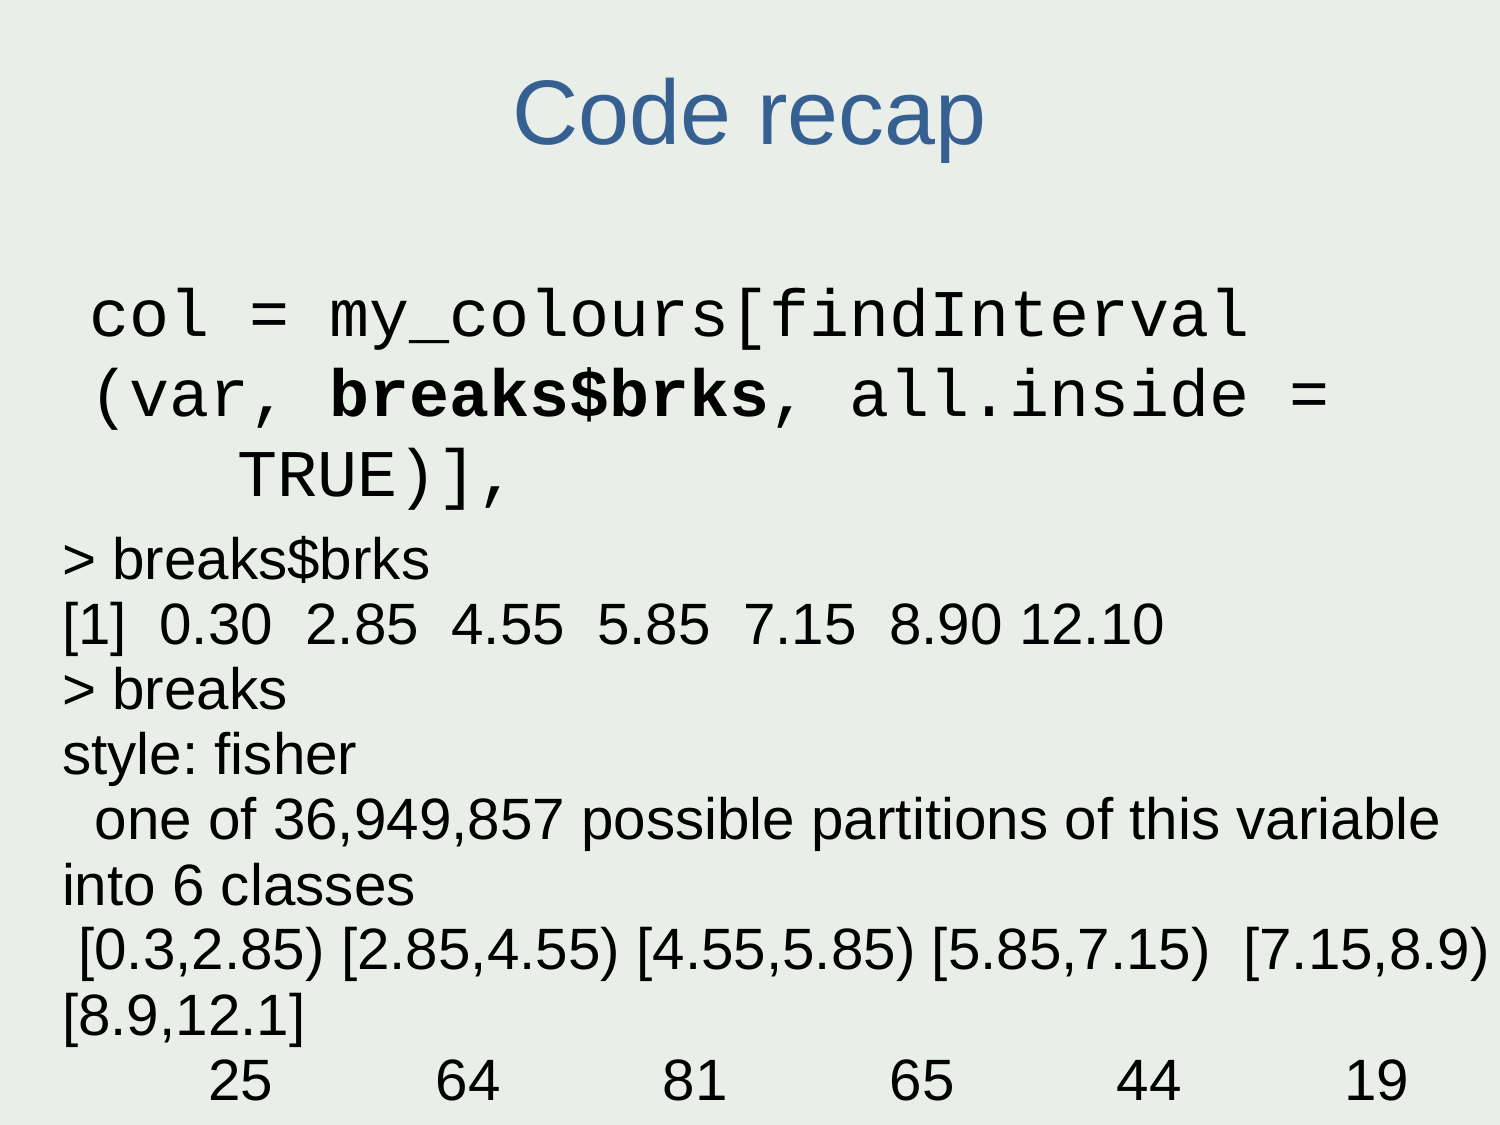

Code recap
col = my_colours[findInterval 	(var, breaks$brks, all.inside = 		TRUE)],
> breaks$brks
[1] 0.30 2.85 4.55 5.85 7.15 8.90 12.10
> breaks
style: fisher
 one of 36,949,857 possible partitions of this variable into 6 classes
 [0.3,2.85) [2.85,4.55) [4.55,5.85) [5.85,7.15) [7.15,8.9) [8.9,12.1]
 25 64 81 65 44 19